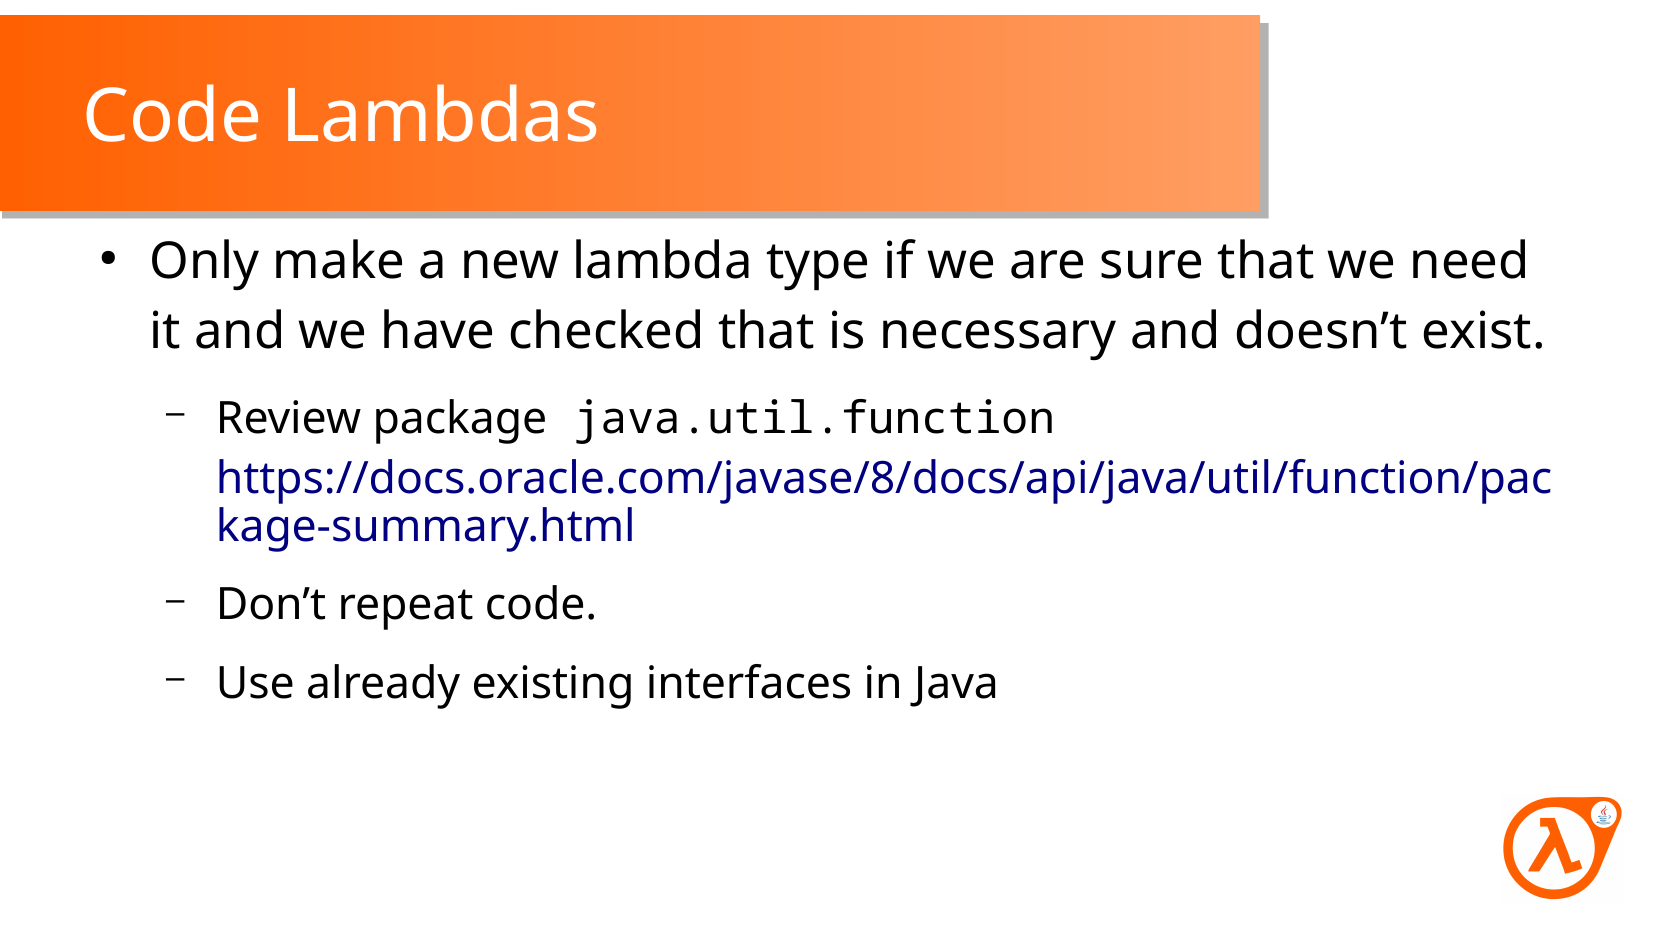

# Code Lambdas
Only make a new lambda type if we are sure that we need it and we have checked that is necessary and doesn’t exist.
Review package java.util.function
https://docs.oracle.com/javase/8/docs/api/java/util/function/package-summary.html
Don’t repeat code.
Use already existing interfaces in Java